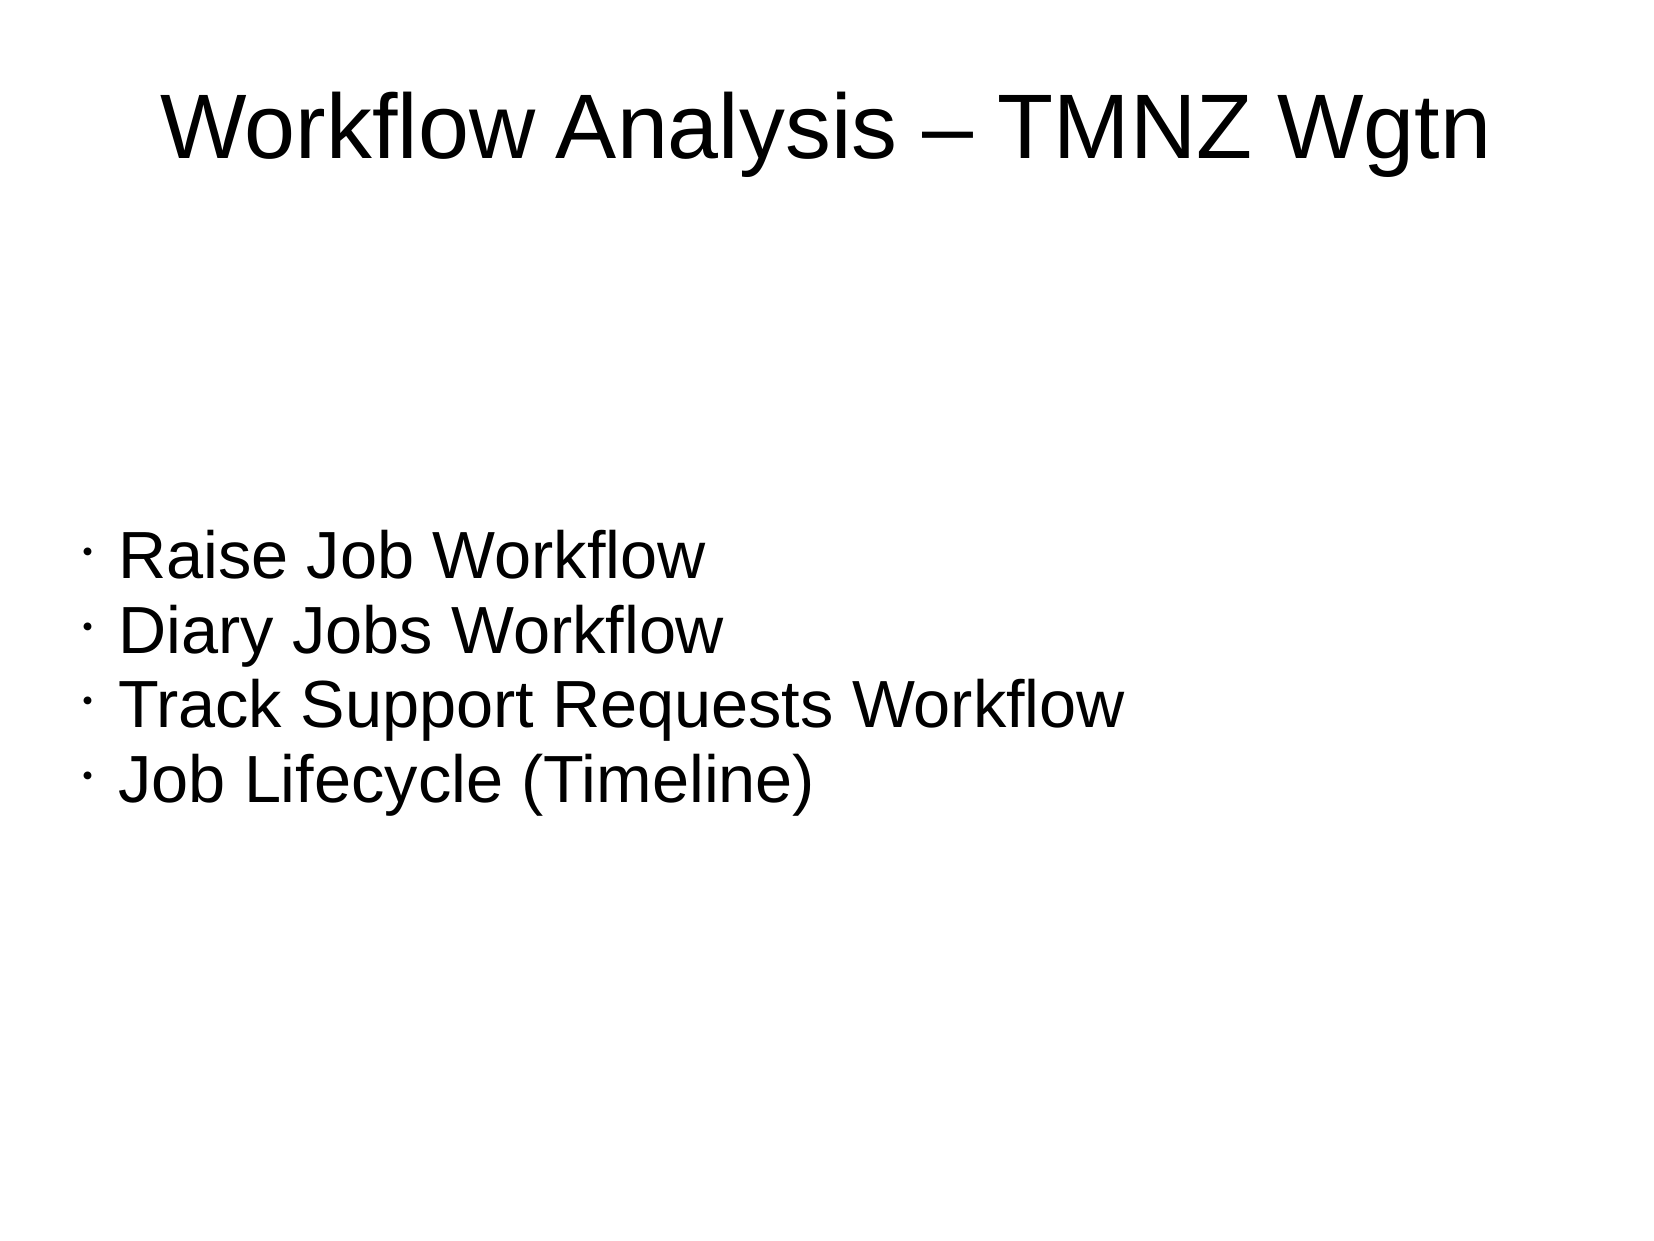

# Workflow Analysis – TMNZ Wgtn
Raise Job Workflow
Diary Jobs Workflow
Track Support Requests Workflow
Job Lifecycle (Timeline)